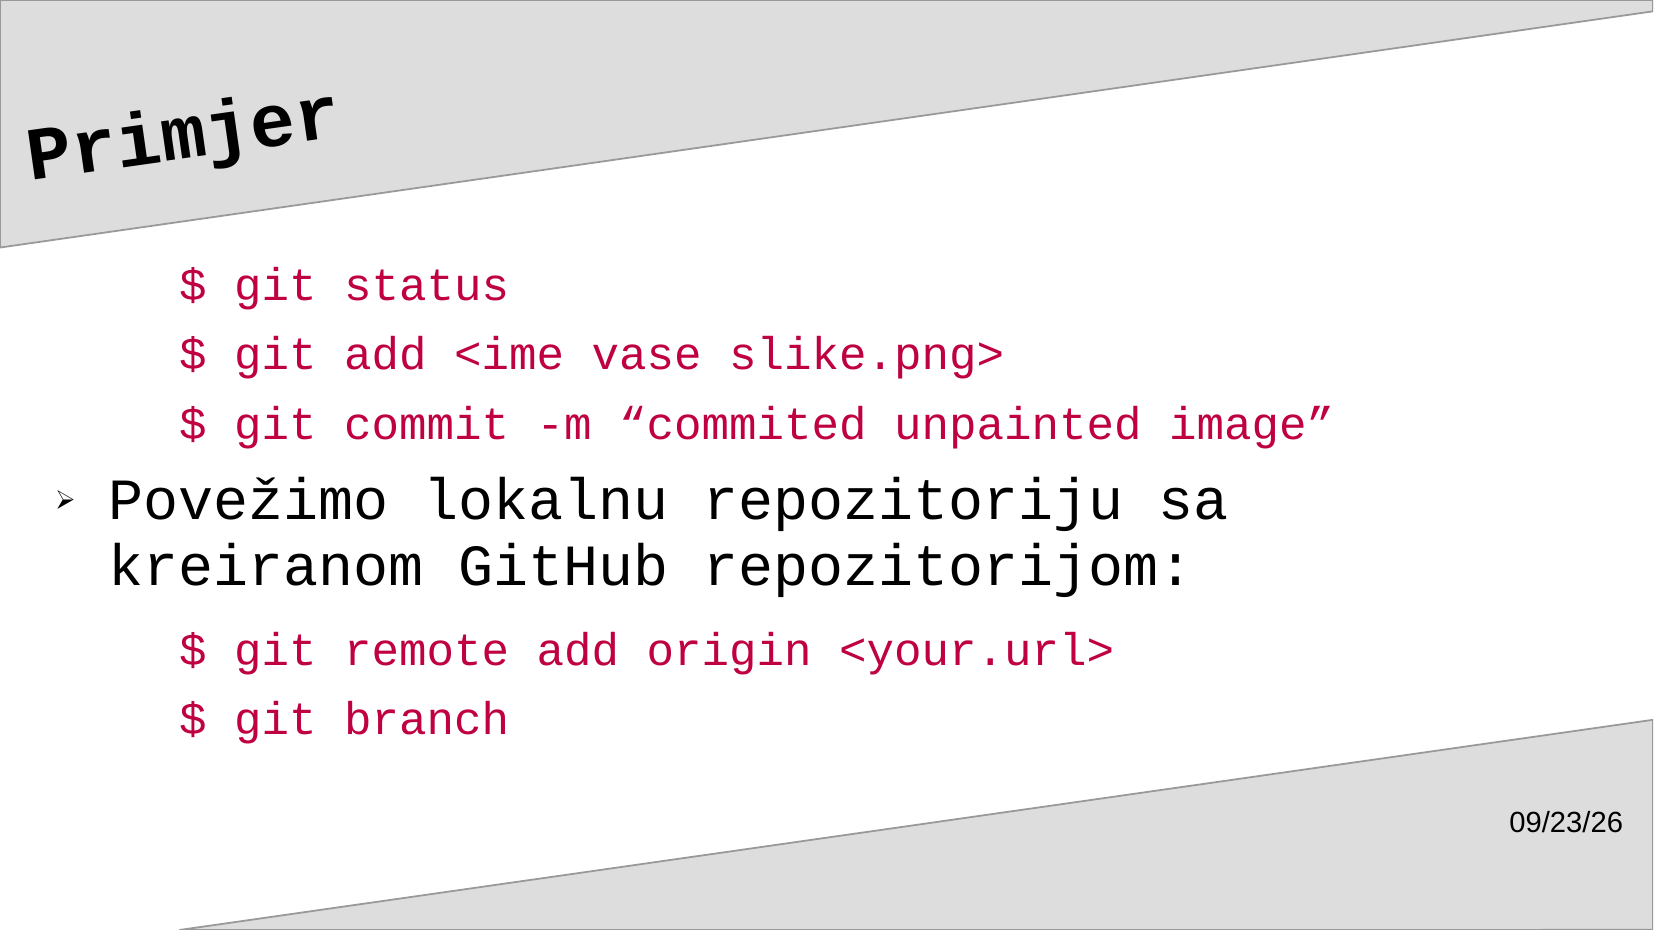

# Primjer
$ git status
$ git add <ime vase slike.png>
$ git commit -m “commited unpainted image”
Povežimo lokalnu repozitoriju sa kreiranom GitHub repozitorijom:
$ git remote add origin <your.url>
$ git branch
102